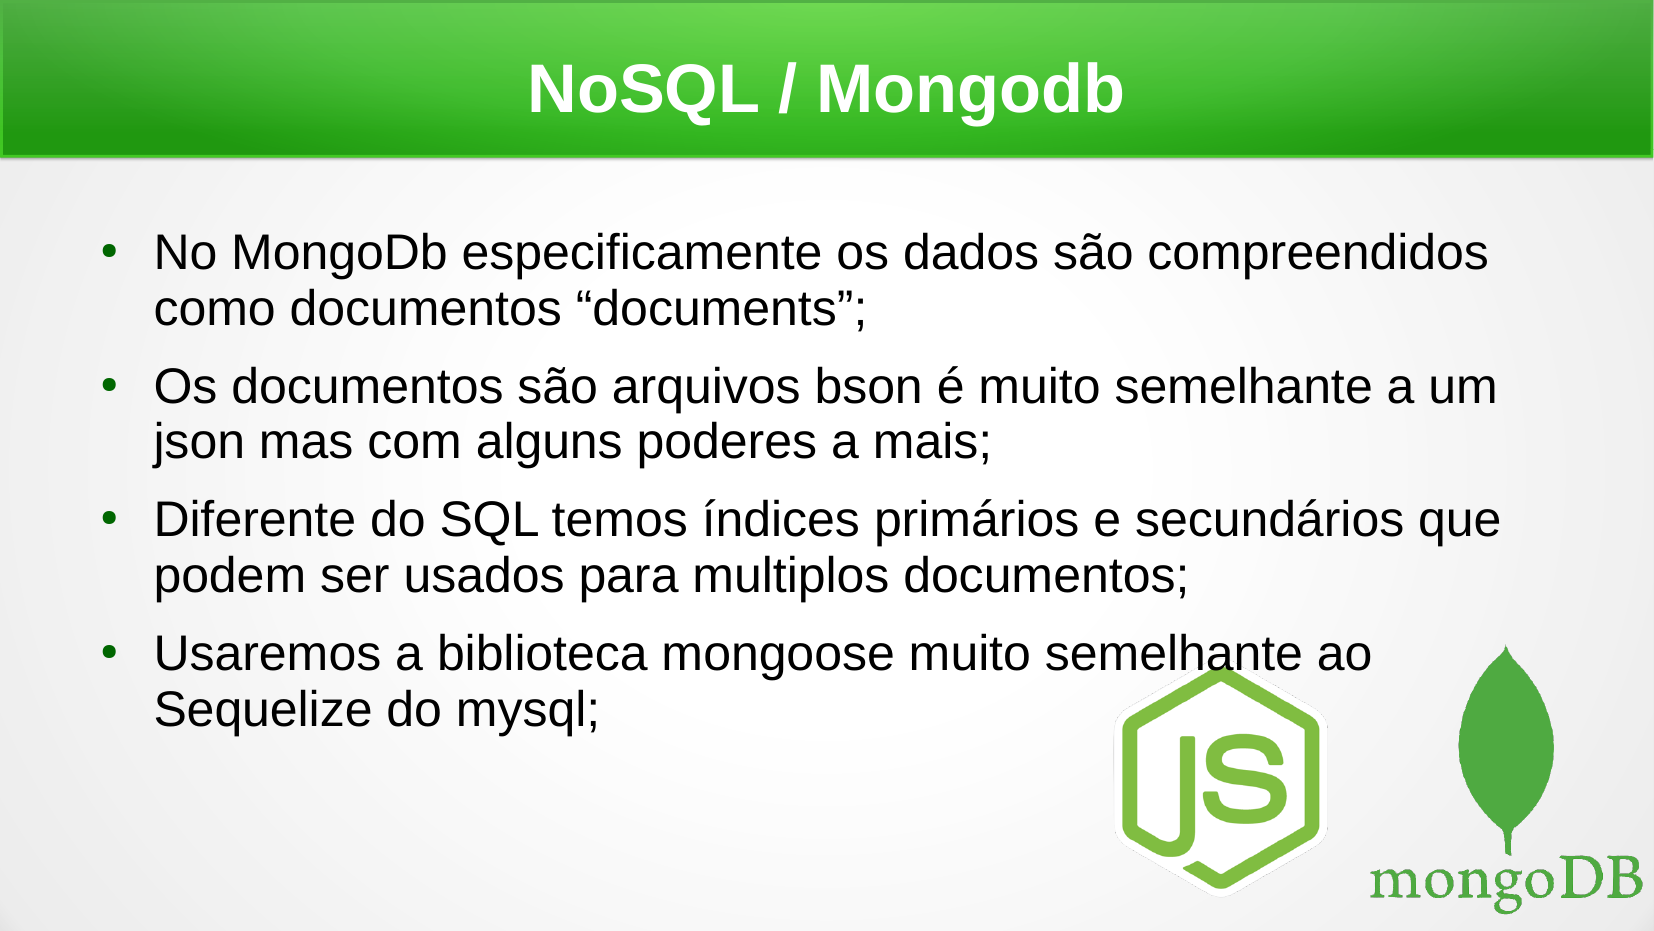

# NoSQL / Mongodb
No MongoDb especificamente os dados são compreendidos como documentos “documents”;
Os documentos são arquivos bson é muito semelhante a um json mas com alguns poderes a mais;
Diferente do SQL temos índices primários e secundários que podem ser usados para multiplos documentos;
Usaremos a biblioteca mongoose muito semelhante ao Sequelize do mysql;